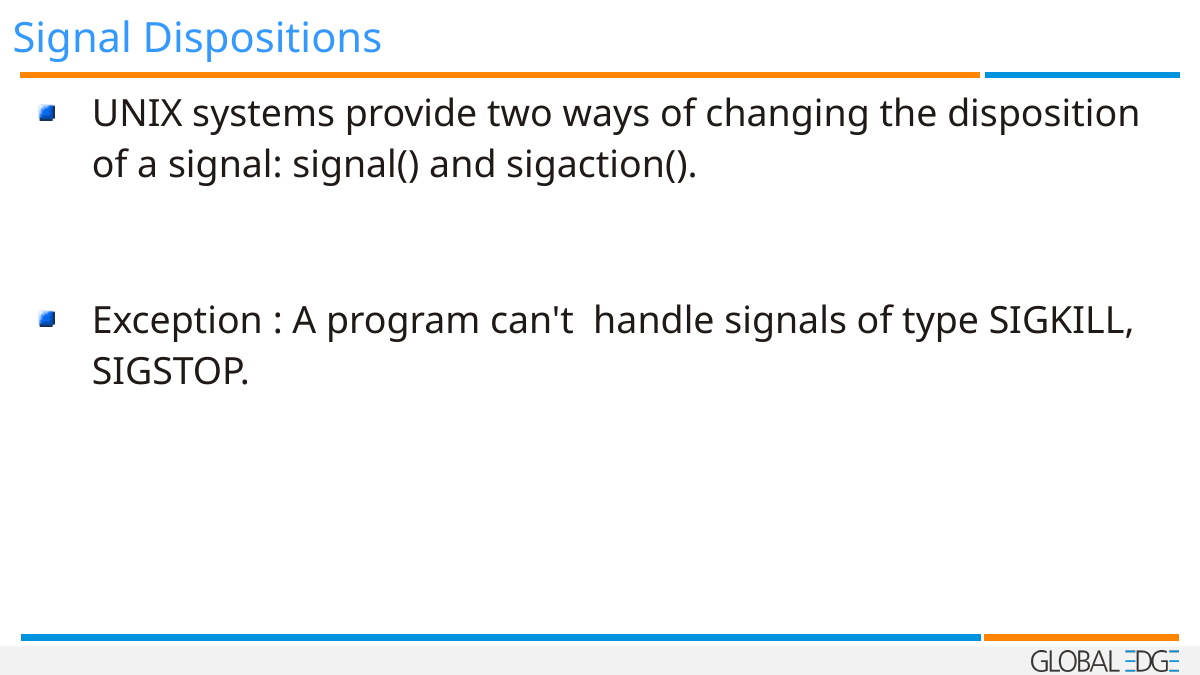

# Signal Dispositions
UNIX systems provide two ways of changing the disposition of a signal: signal() and sigaction().
Exception : A program can't handle signals of type SIGKILL, SIGSTOP.